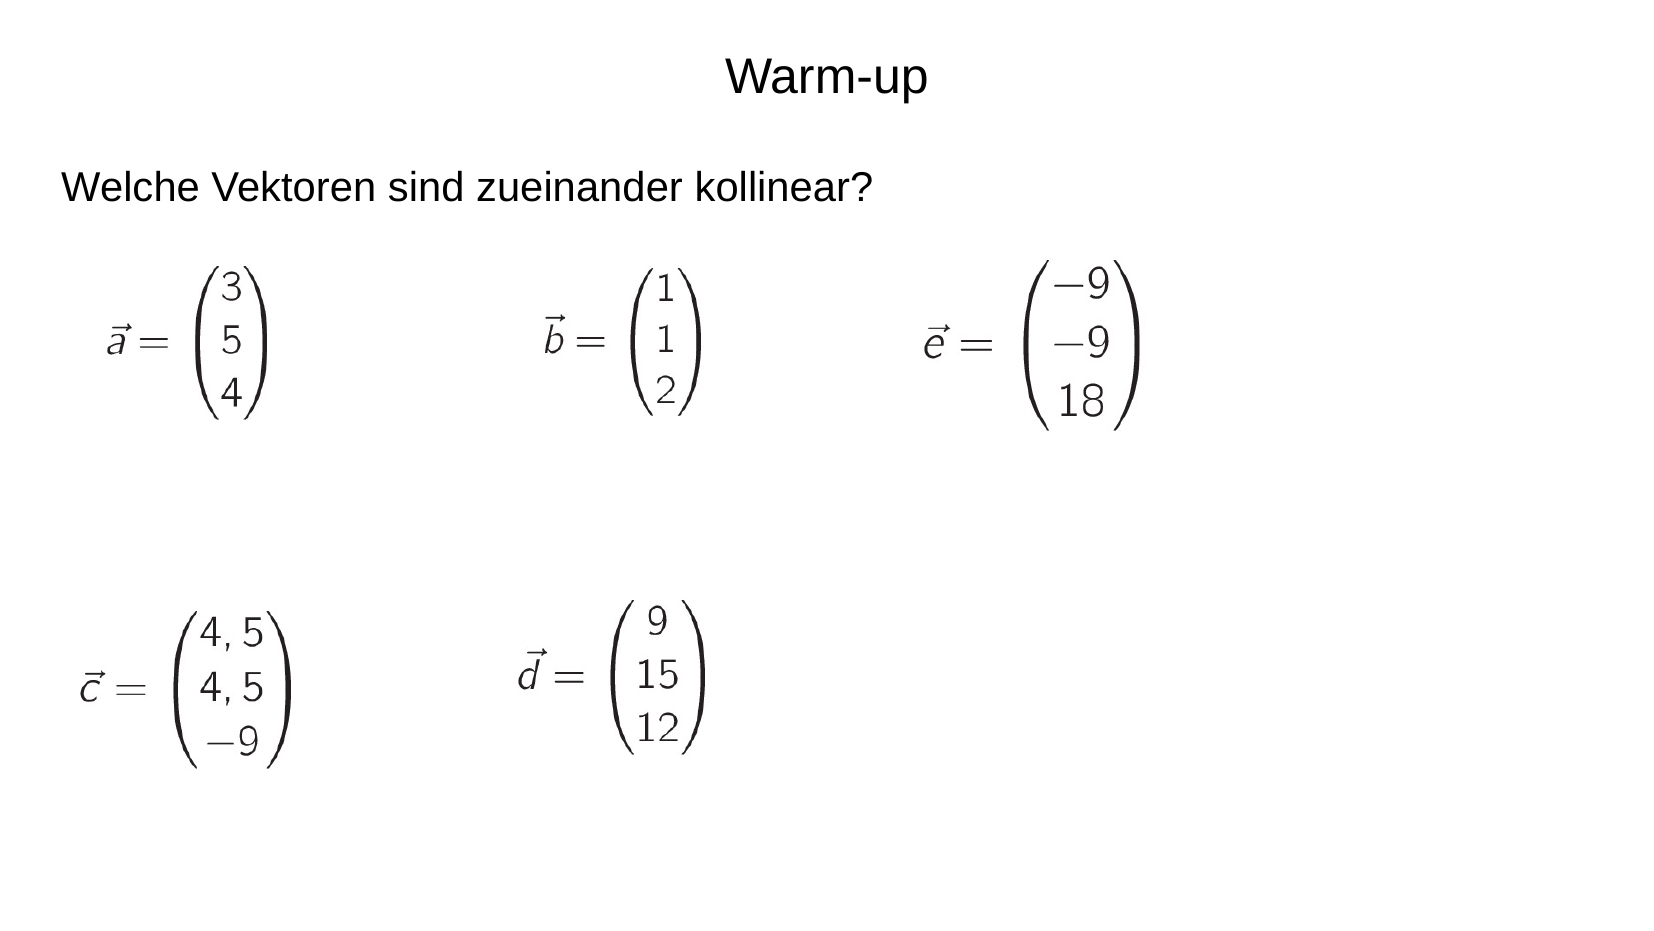

# Warm-up
Welche Vektoren sind zueinander kollinear?